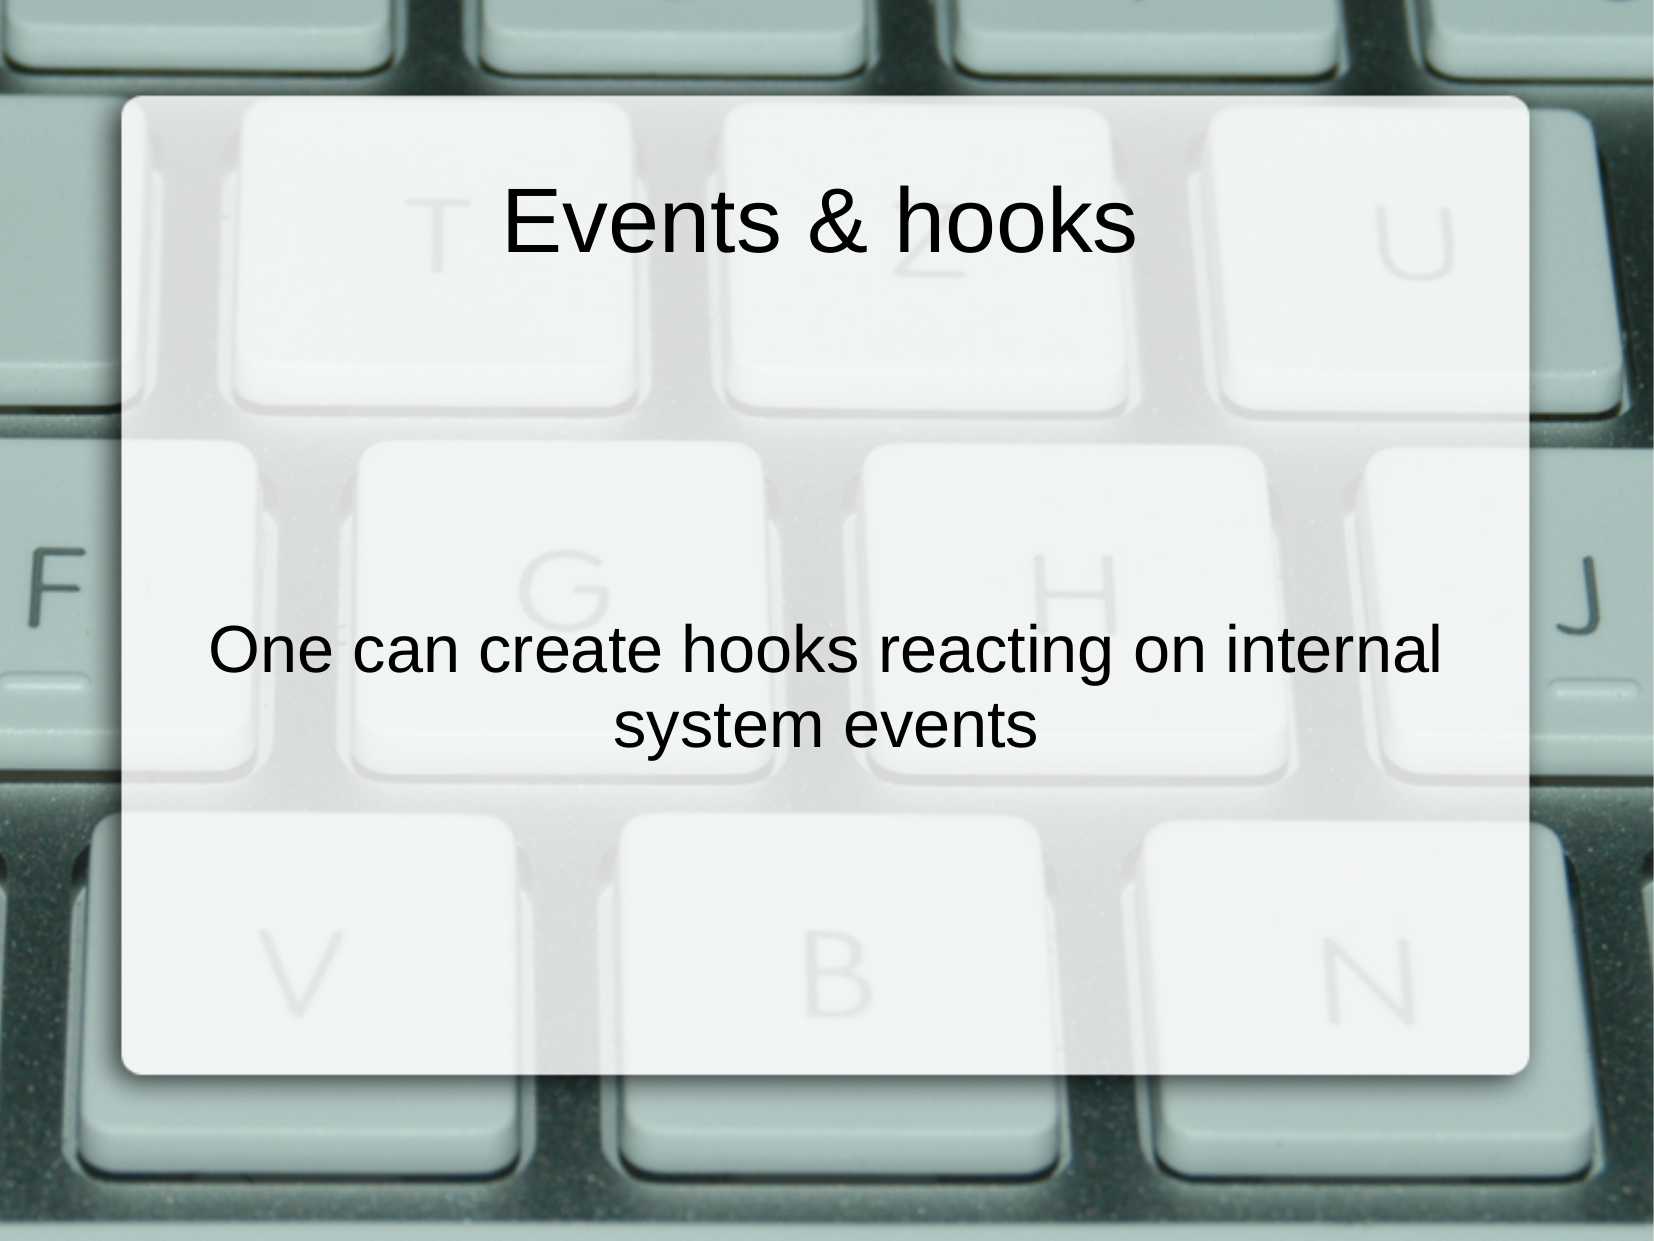

# Events & hooks
One can create hooks reacting on internal system events